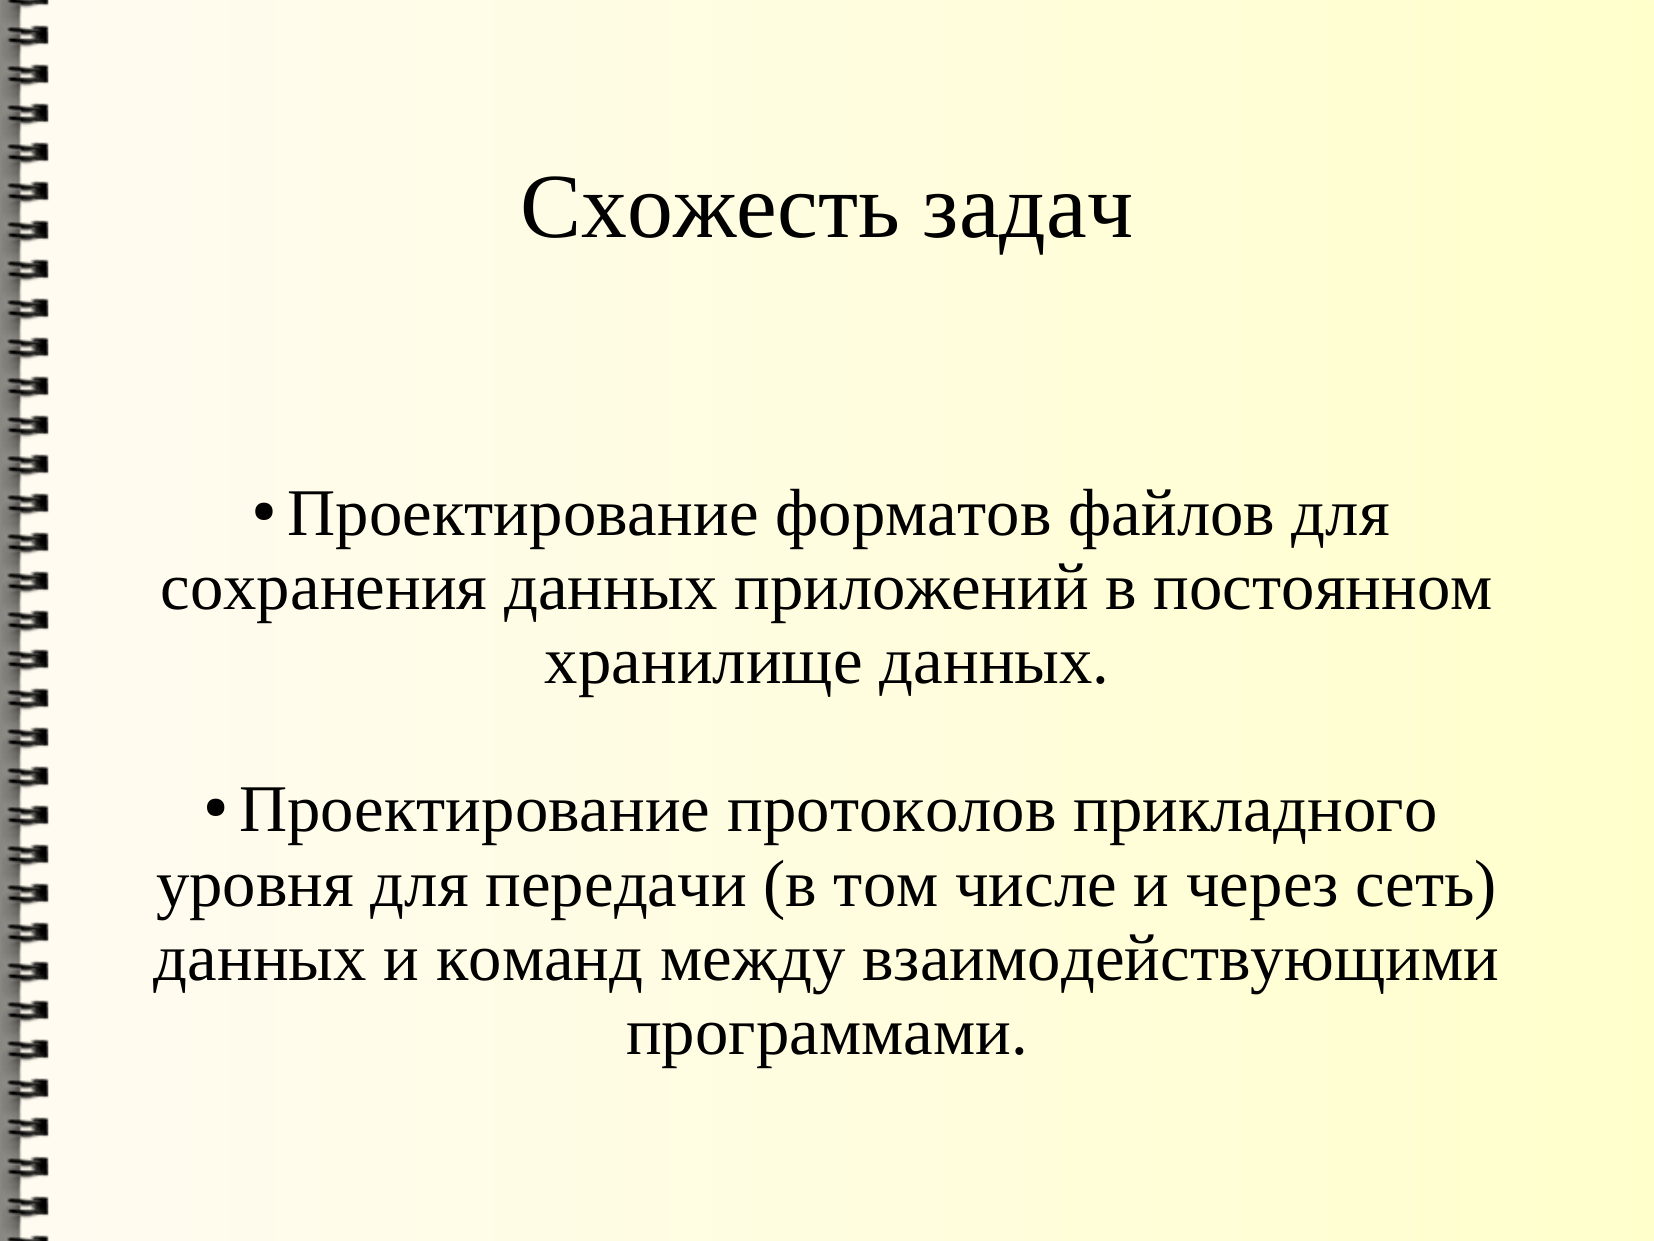

Схожесть задач
# Проектирование форматов файлов для сохранения данных приложений в постоянном хранилище данных.
Проектирование протоколов прикладного уровня для передачи (в том числе и через сеть) данных и команд между взаимодействующими программами.